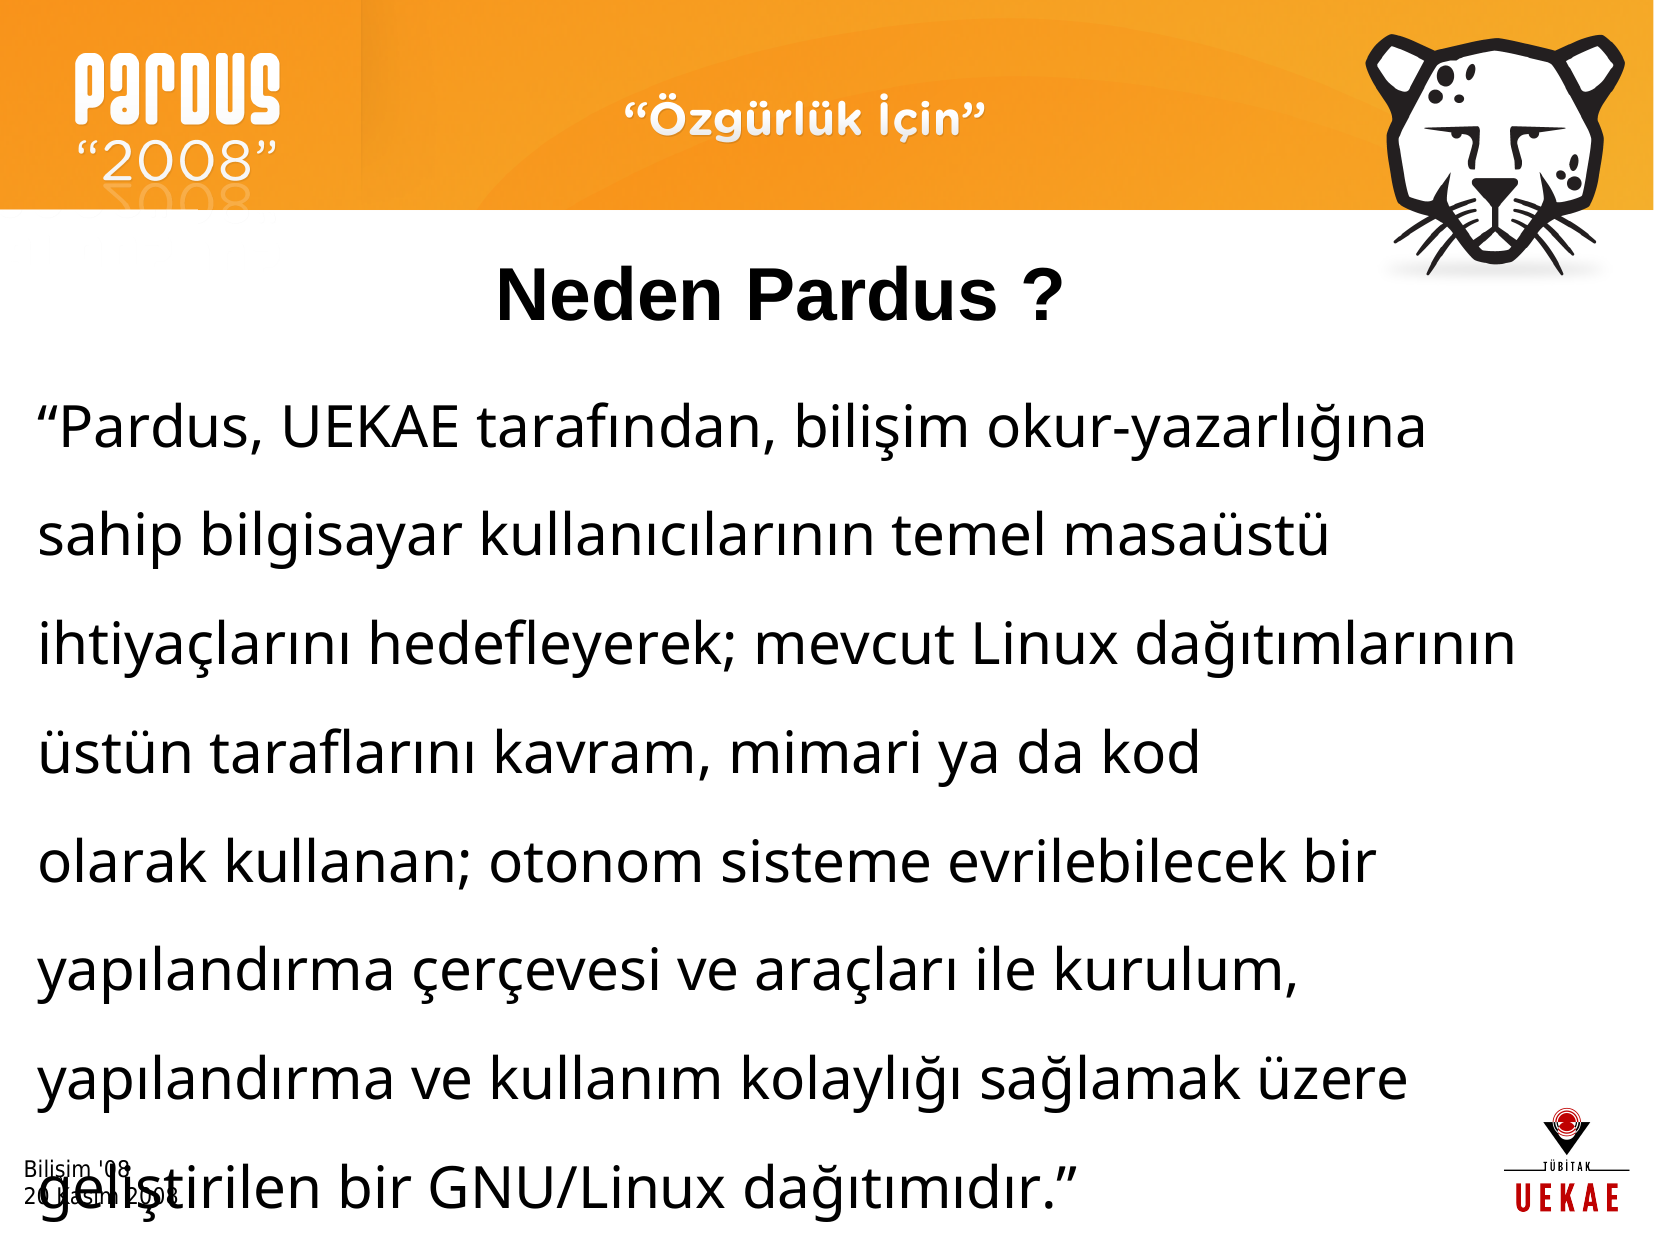

# Neden Pardus ?
“Pardus, UEKAE tarafından, bilişim okur-yazarlığına
sahip bilgisayar kullanıcılarının temel masaüstü
ihtiyaçlarını hedeﬂeyerek; mevcut Linux dağıtımlarının
üstün taraﬂarını kavram, mimari ya da kod
olarak kullanan; otonom sisteme evrilebilecek bir
yapılandırma çerçevesi ve araçları ile kurulum,
yapılandırma ve kullanım kolaylığı sağlamak üzere
geliştirilen bir GNU/Linux dağıtımıdır.”